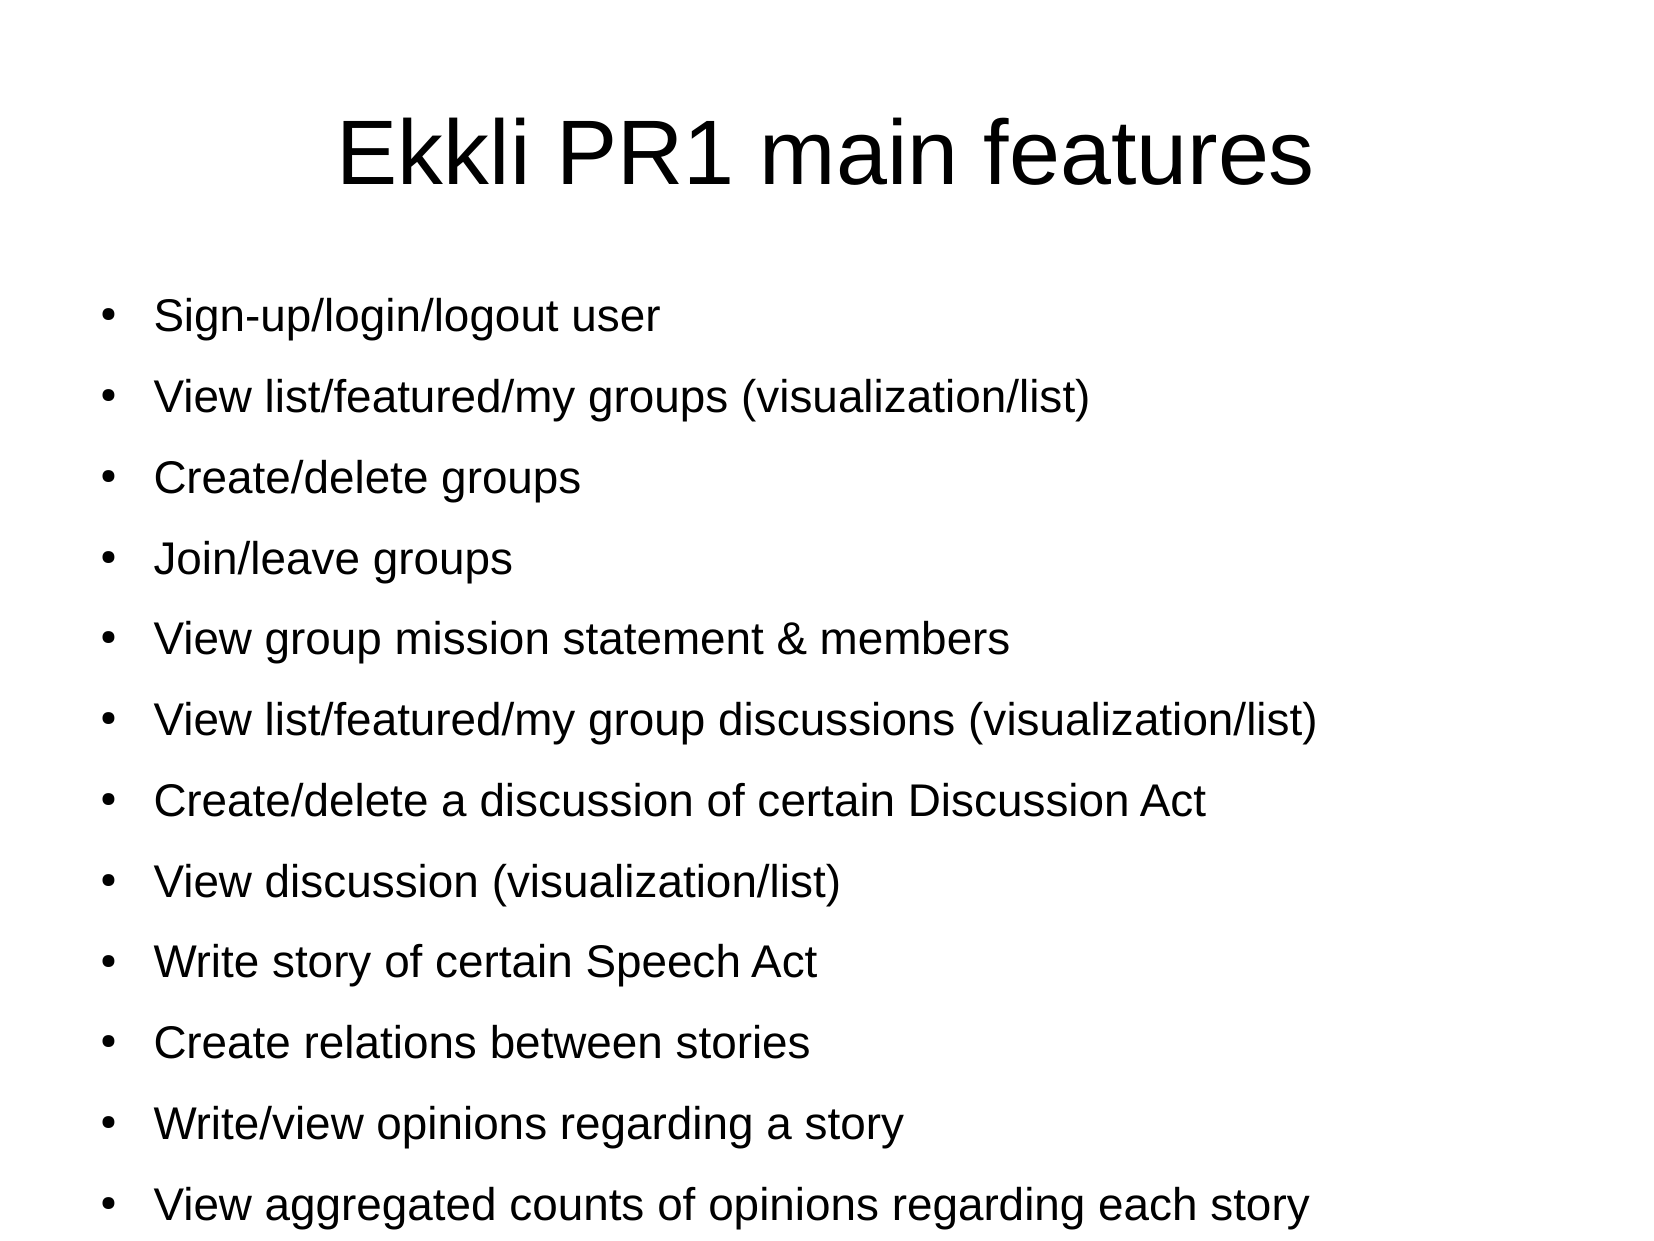

# Ekkli PR1 main features
Sign-up/login/logout user
View list/featured/my groups (visualization/list)
Create/delete groups
Join/leave groups
View group mission statement & members
View list/featured/my group discussions (visualization/list)
Create/delete a discussion of certain Discussion Act
View discussion (visualization/list)
Write story of certain Speech Act
Create relations between stories
Write/view opinions regarding a story
View aggregated counts of opinions regarding each story